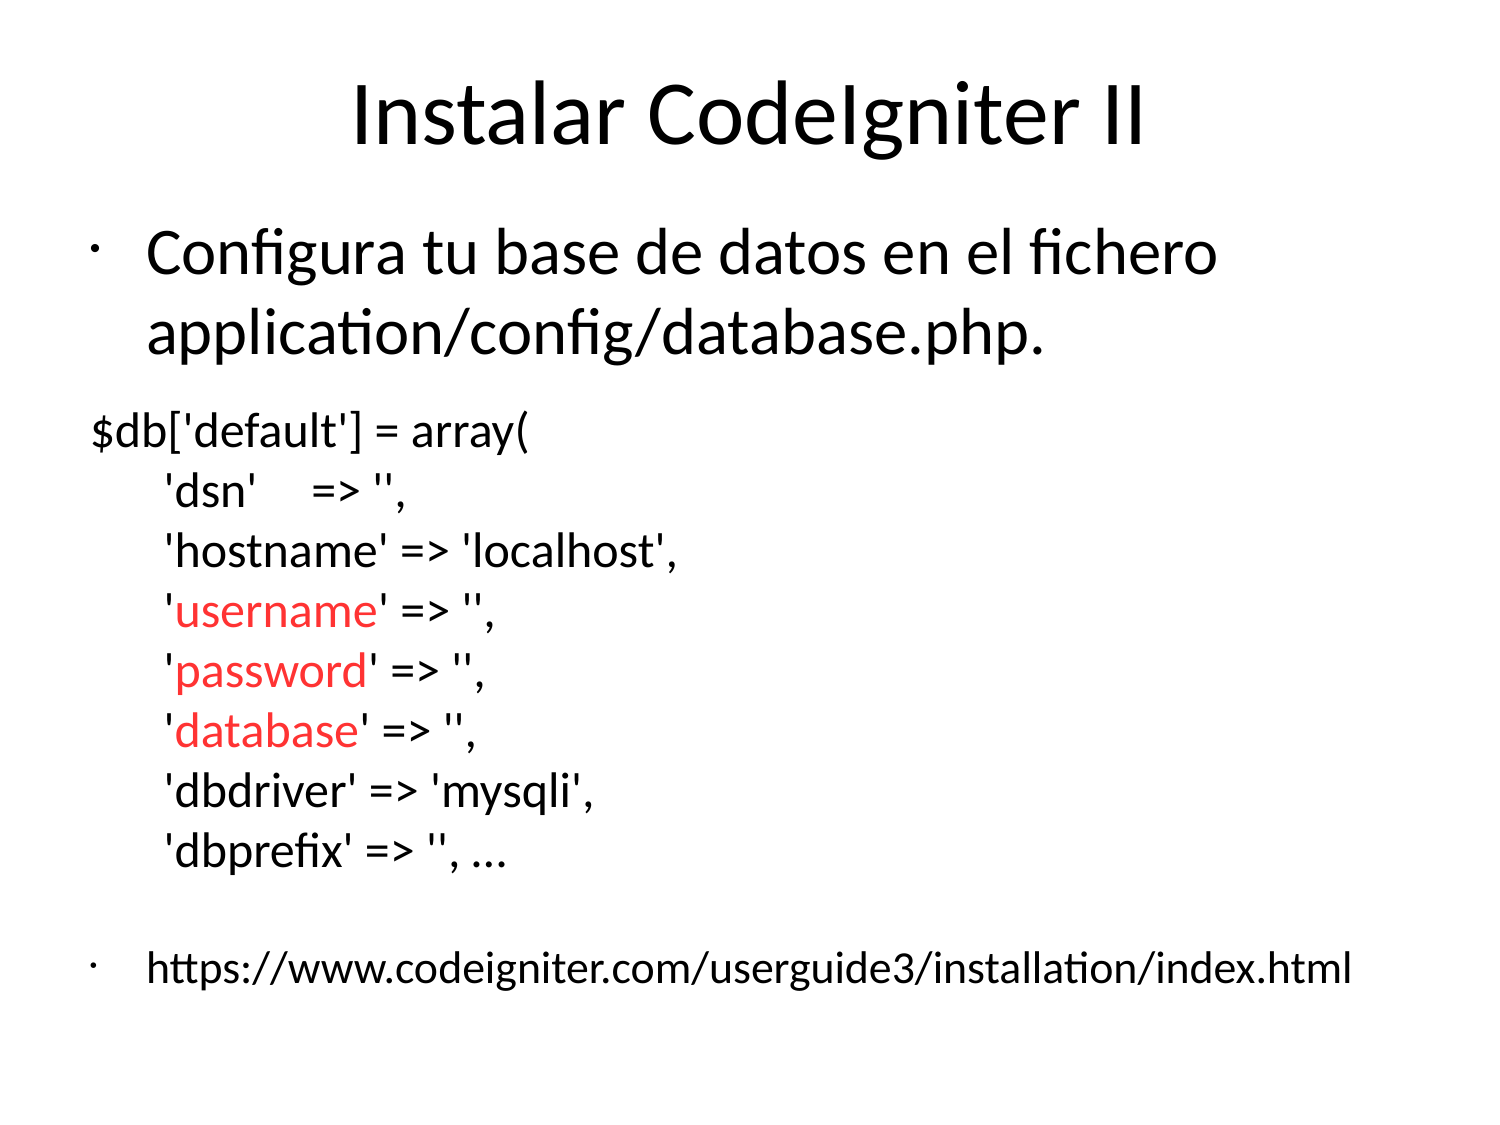

# Instalar CodeIgniter II
Configura tu base de datos en el fichero application/config/database.php.
$db['default'] = array(
	'dsn'	=> '',
	'hostname' => 'localhost',
	'username' => '',
	'password' => '',
	'database' => '',
	'dbdriver' => 'mysqli',
	'dbprefix' => '', …
https://www.codeigniter.com/userguide3/installation/index.html